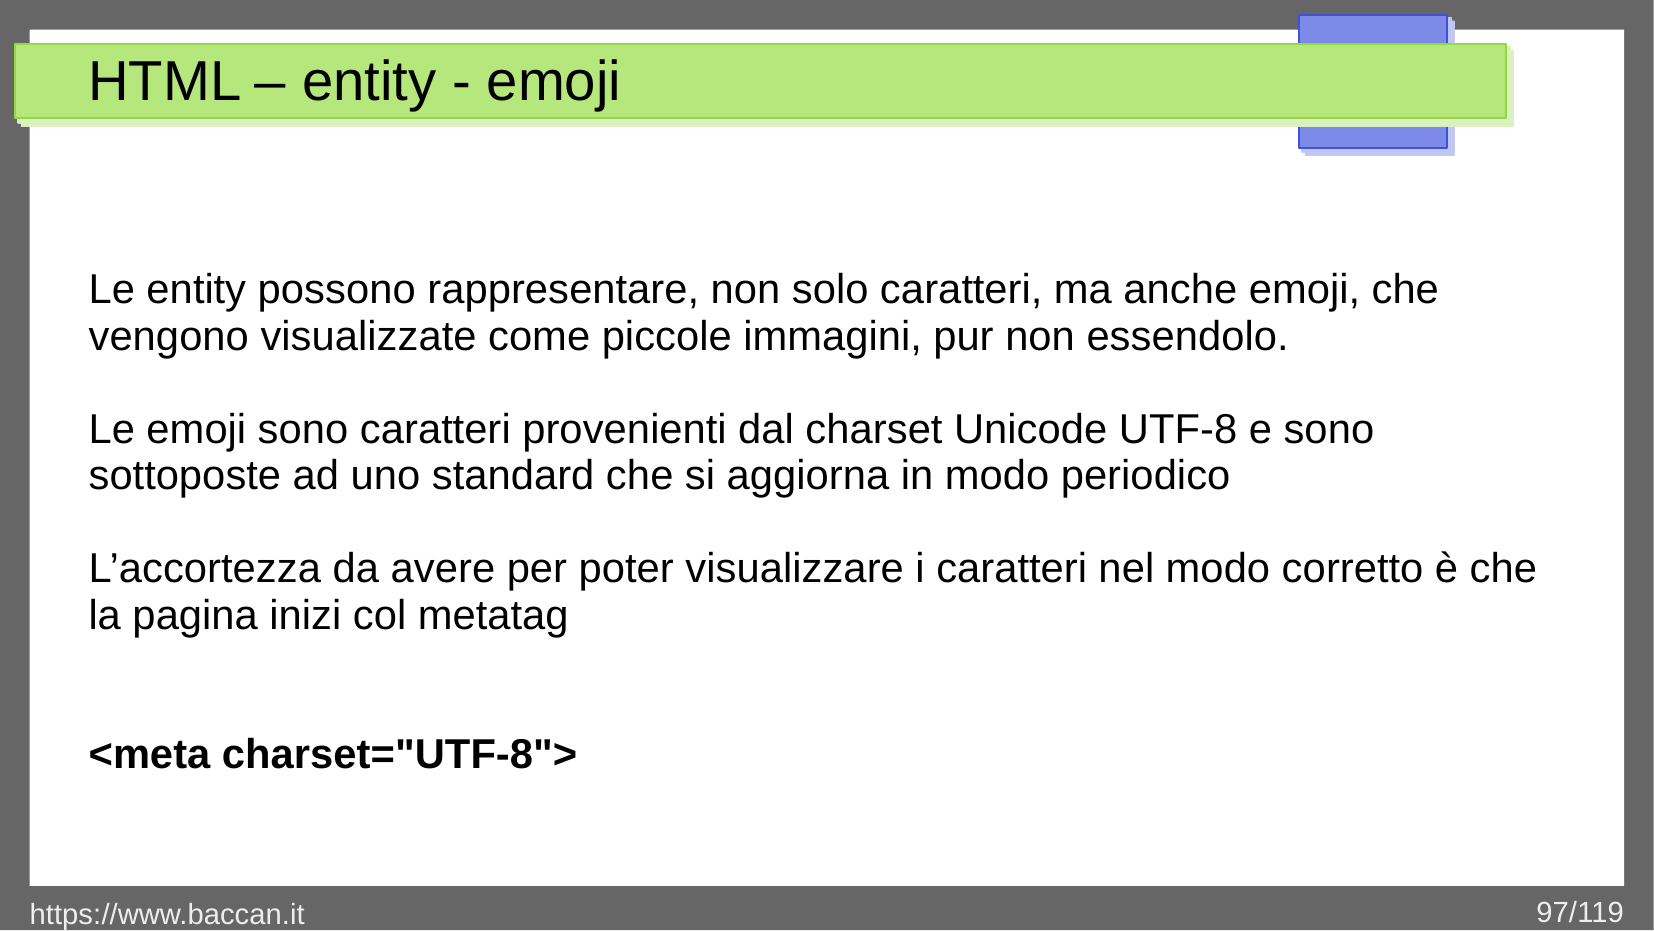

# HTML – entity - emoji
Le entity possono rappresentare, non solo caratteri, ma anche emoji, che vengono visualizzate come piccole immagini, pur non essendolo.
Le emoji sono caratteri provenienti dal charset Unicode UTF-8 e sono sottoposte ad uno standard che si aggiorna in modo periodico
L’accortezza da avere per poter visualizzare i caratteri nel modo corretto è che la pagina inizi col metatag
<meta charset="UTF-8">
97
https://www.baccan.it